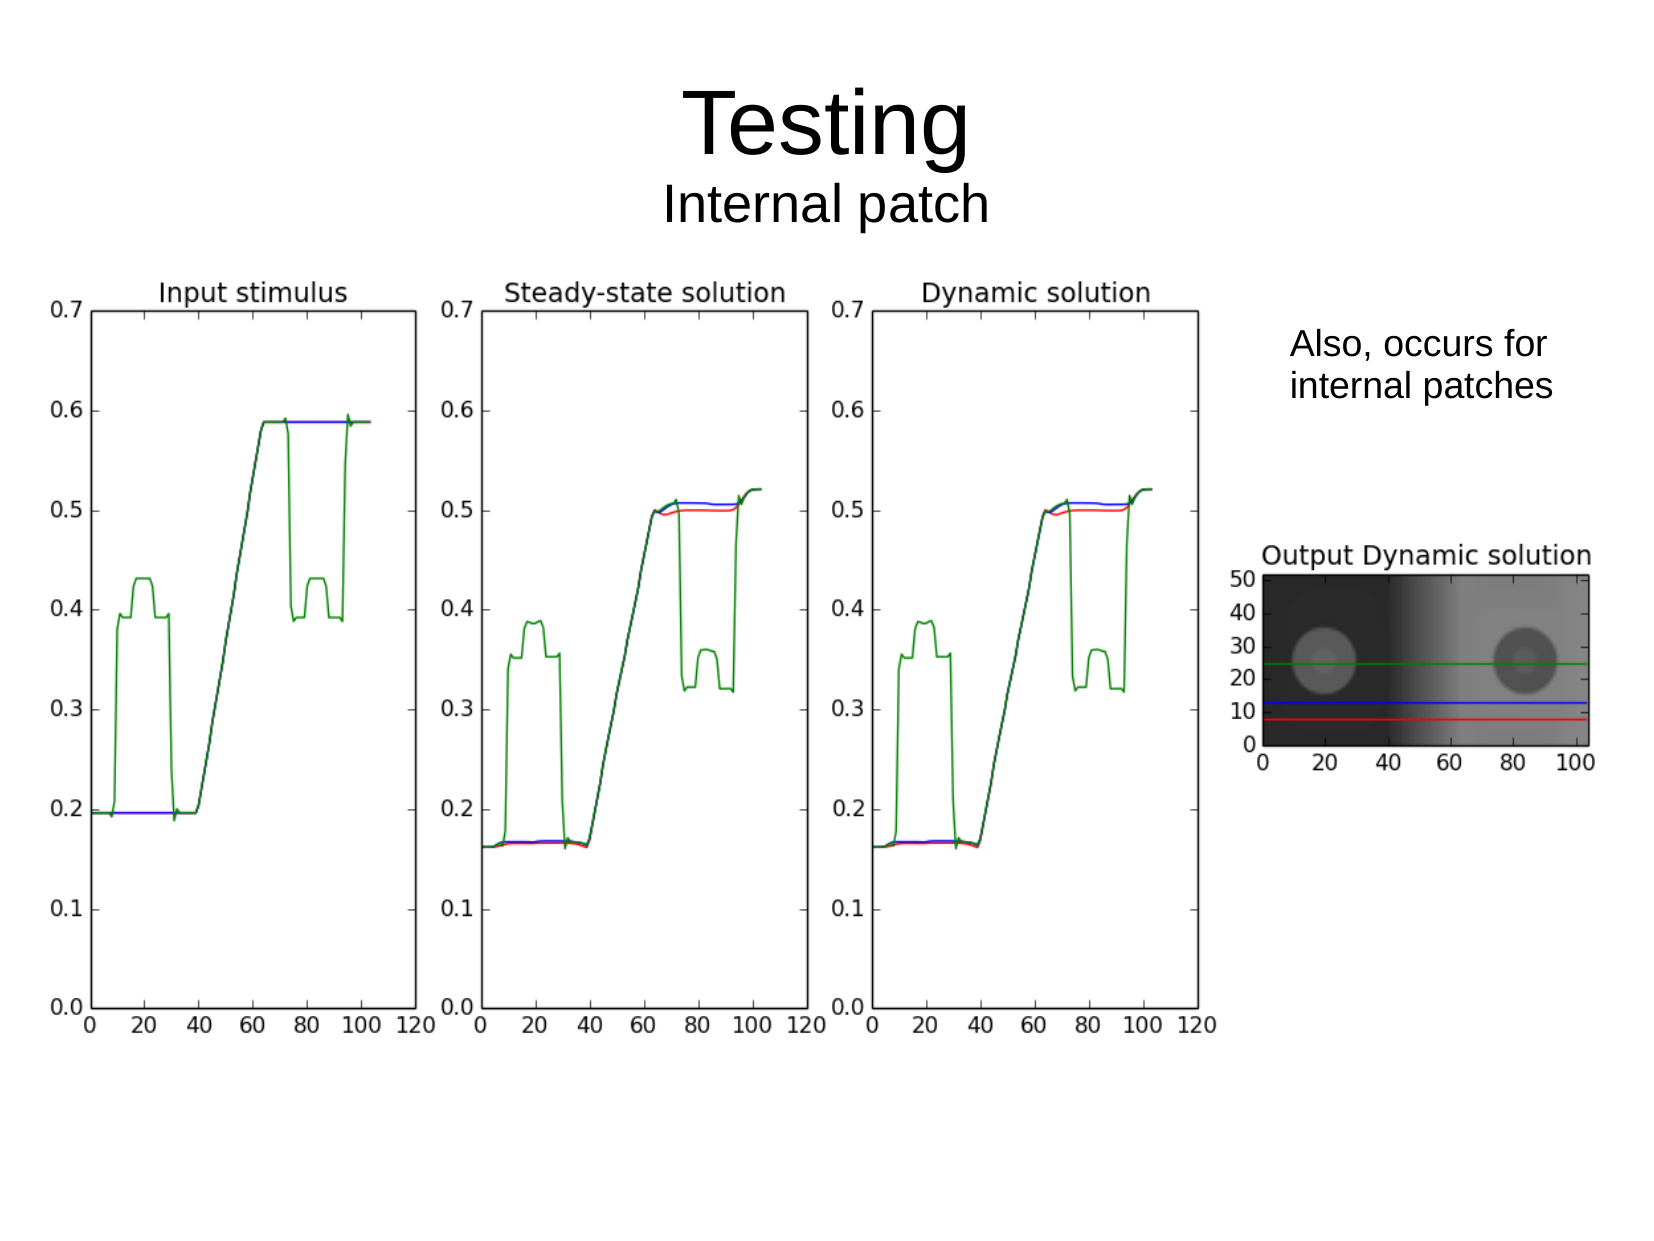

# Testing Internal patch
Also, occurs for internal patches